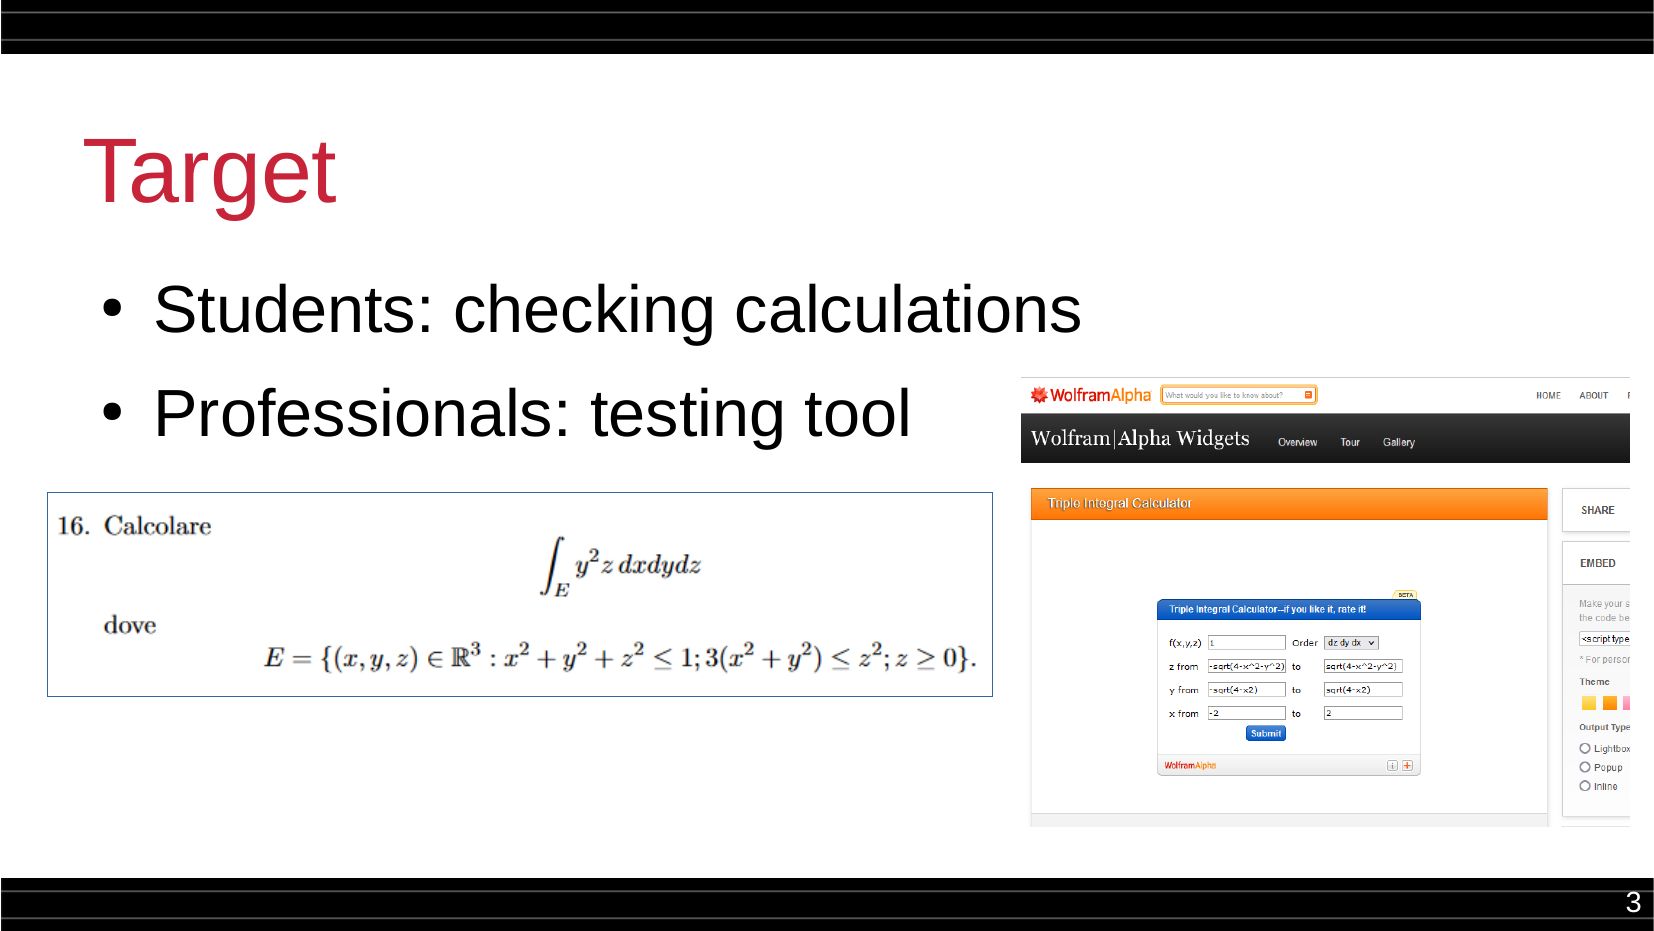

# Target
Students: checking calculations
Professionals: testing tool